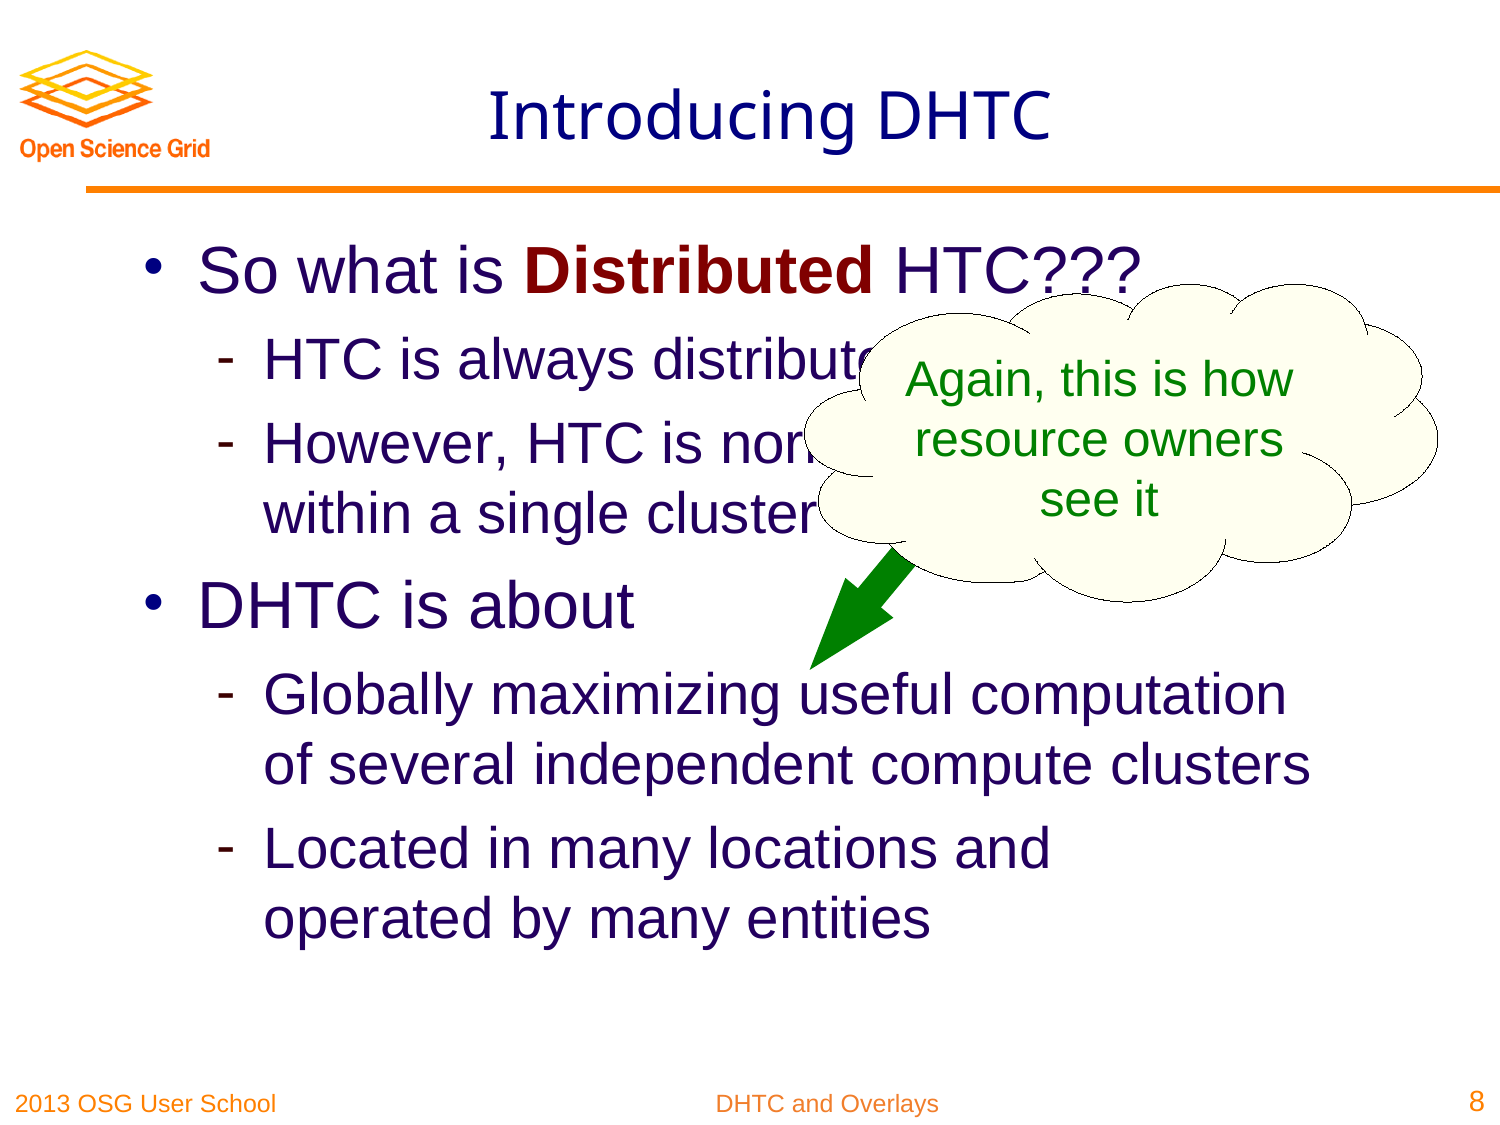

# Introducing DHTC
So what is Distributed HTC???
HTC is always distributed, right?
However, HTC is normally considered
within a single cluster
DHTC is about
Globally maximizing useful computation
of several independent compute clusters
Located in many locations and
operated by many entities
Again, this is how
resource owners
see it